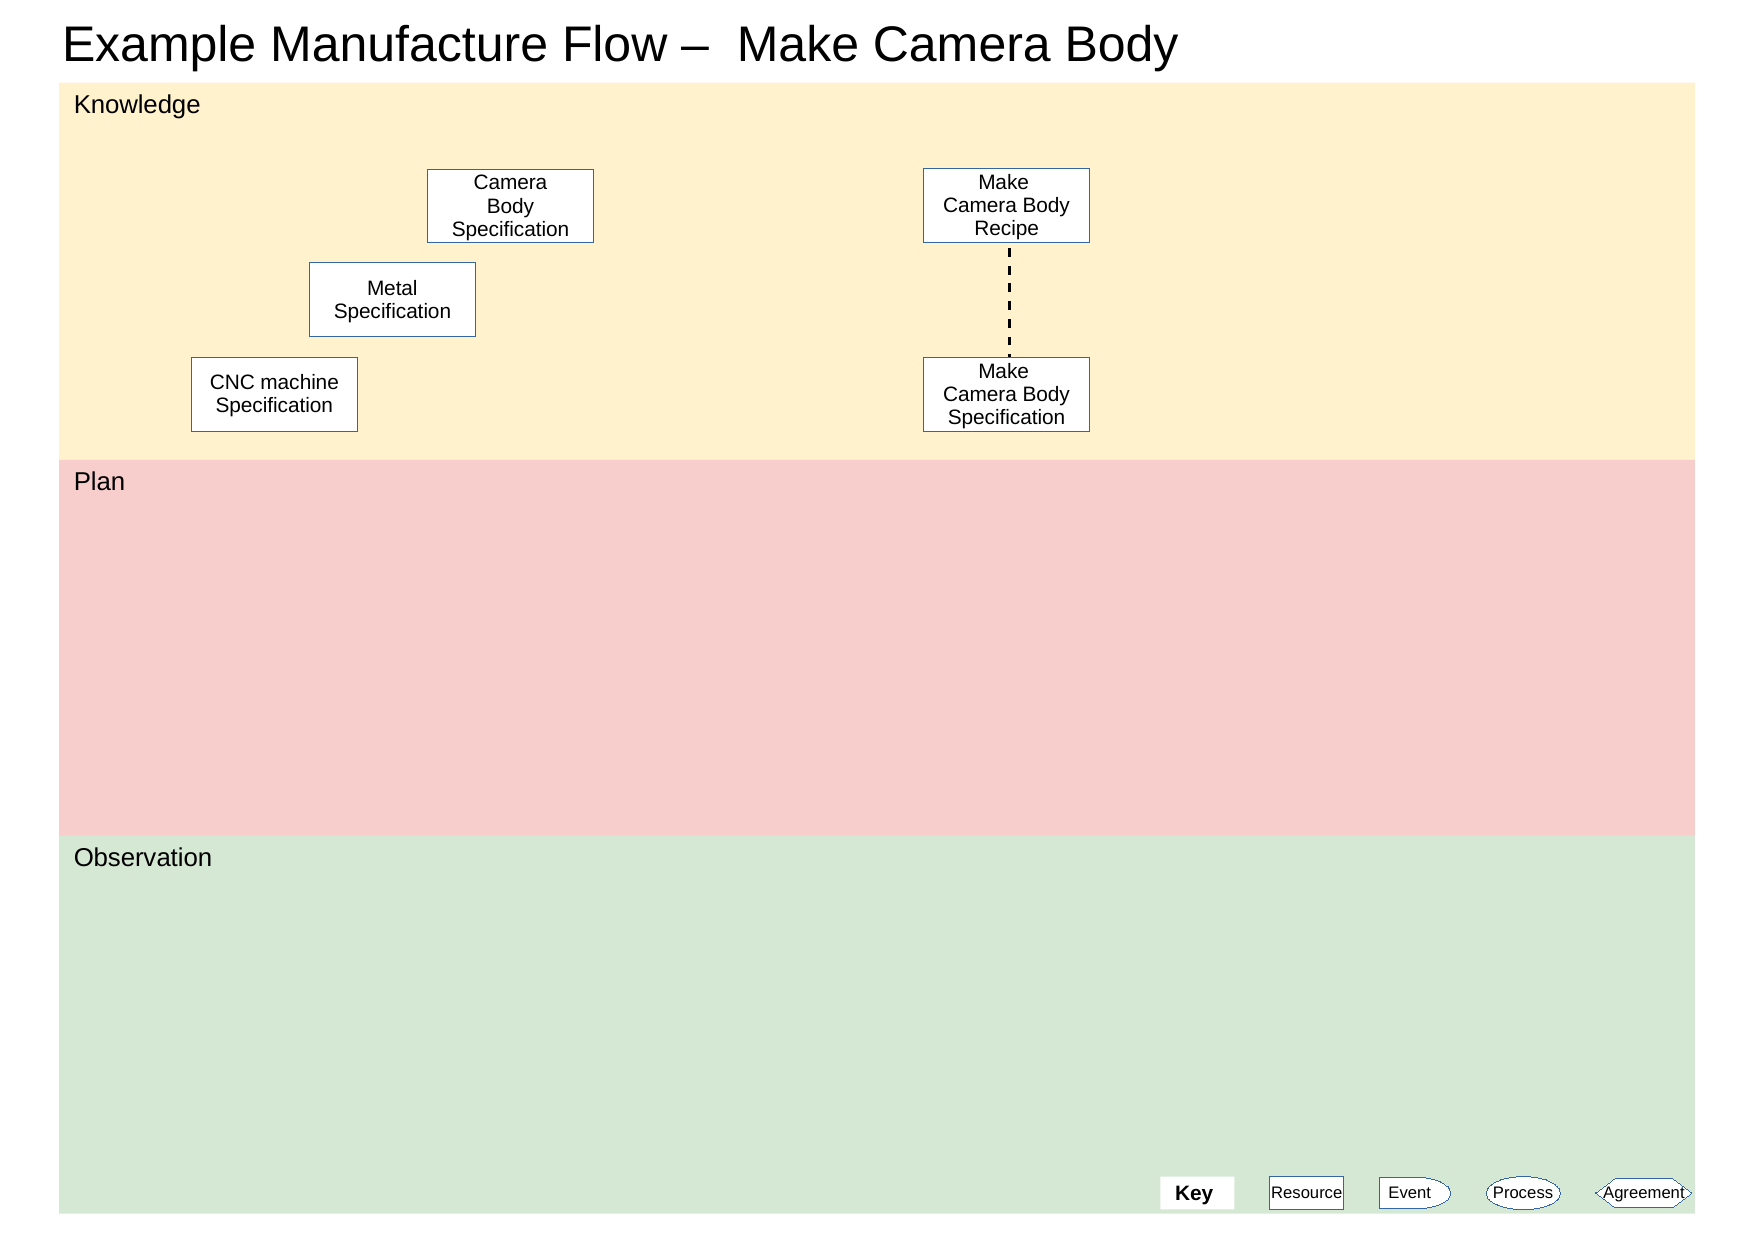

Example Manufacture Flow – Make Camera Body
Knowledge
Make
Camera Body
Recipe
Camera
Body
Specification
Metal
Specification
CNC machine
Specification
Make
Camera Body
Specification
Plan
Observation
Process
Key
Resource
Event
Agreement